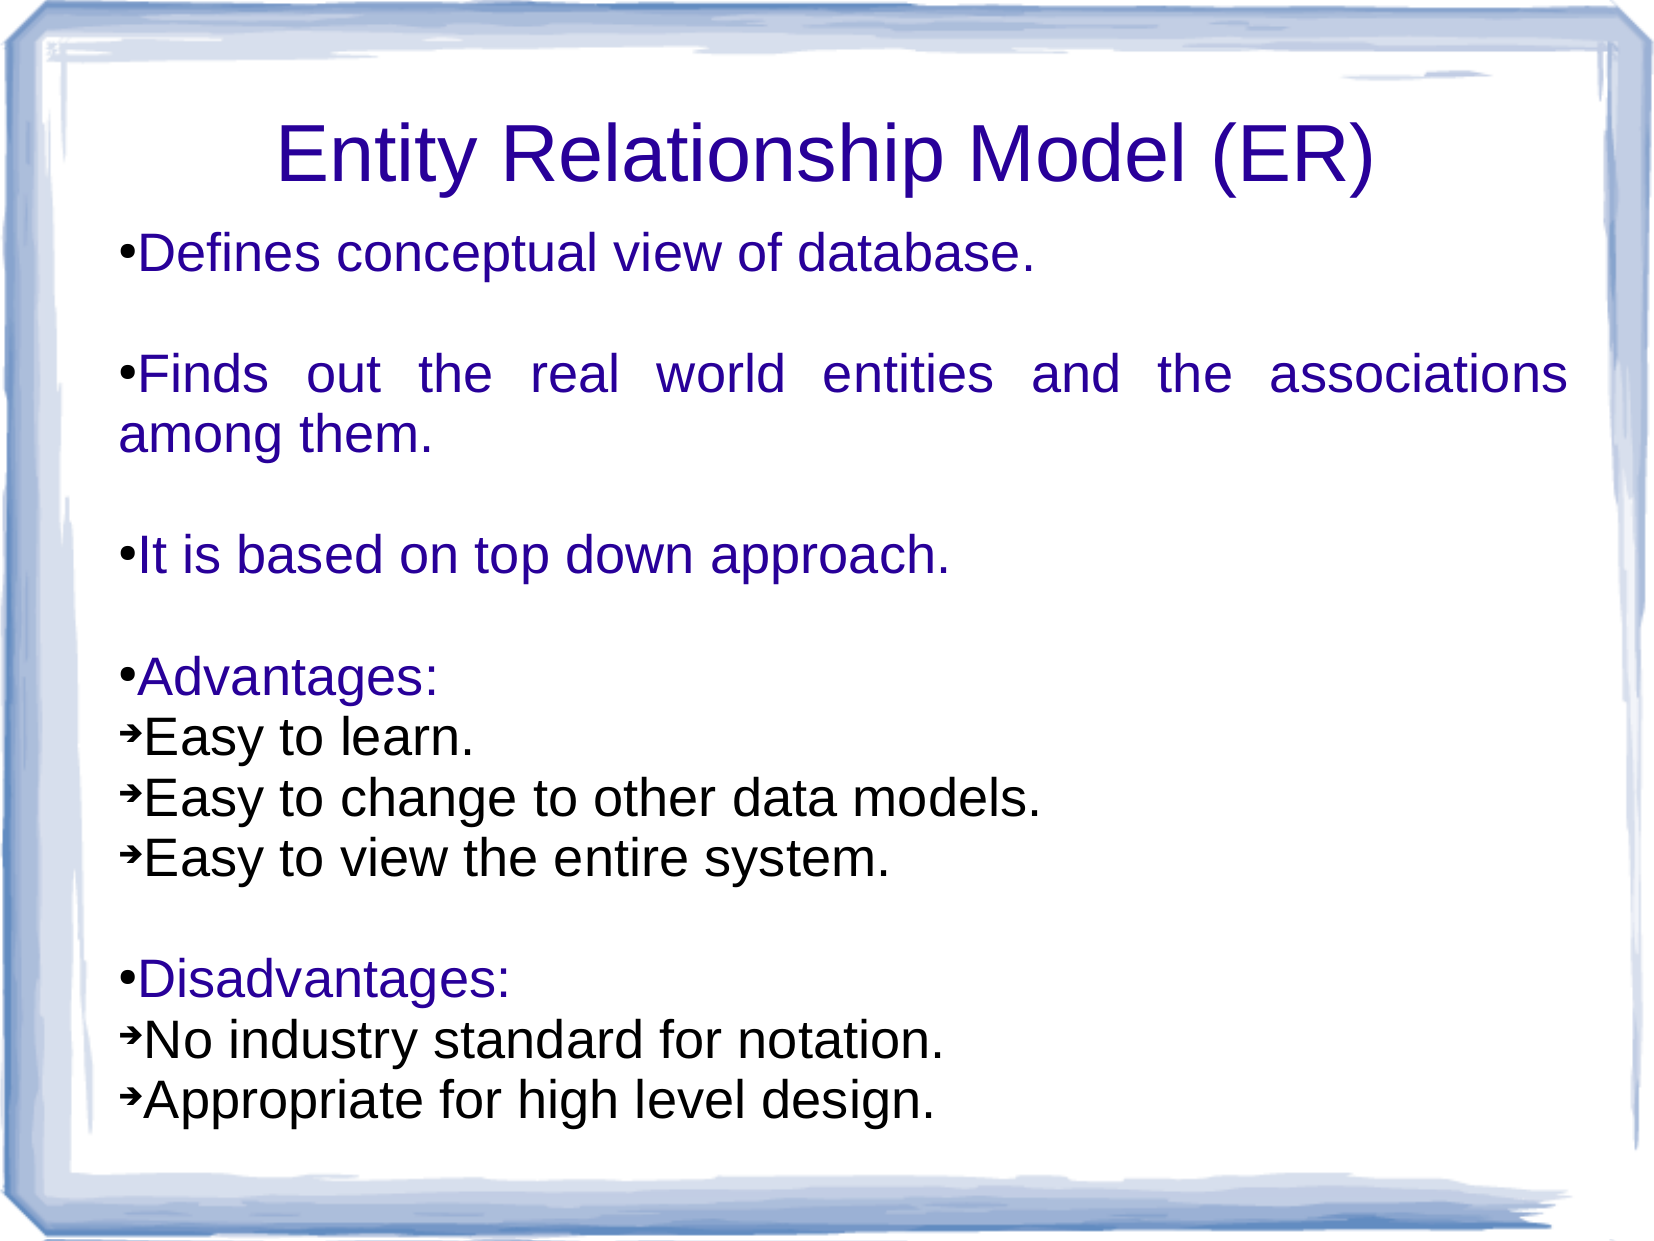

# Entity Relationship Model (ER)
Defines conceptual view of database.
Finds out the real world entities and the associations among them.
It is based on top down approach.
Advantages:
Easy to learn.
Easy to change to other data models.
Easy to view the entire system.
Disadvantages:
No industry standard for notation.
Appropriate for high level design.